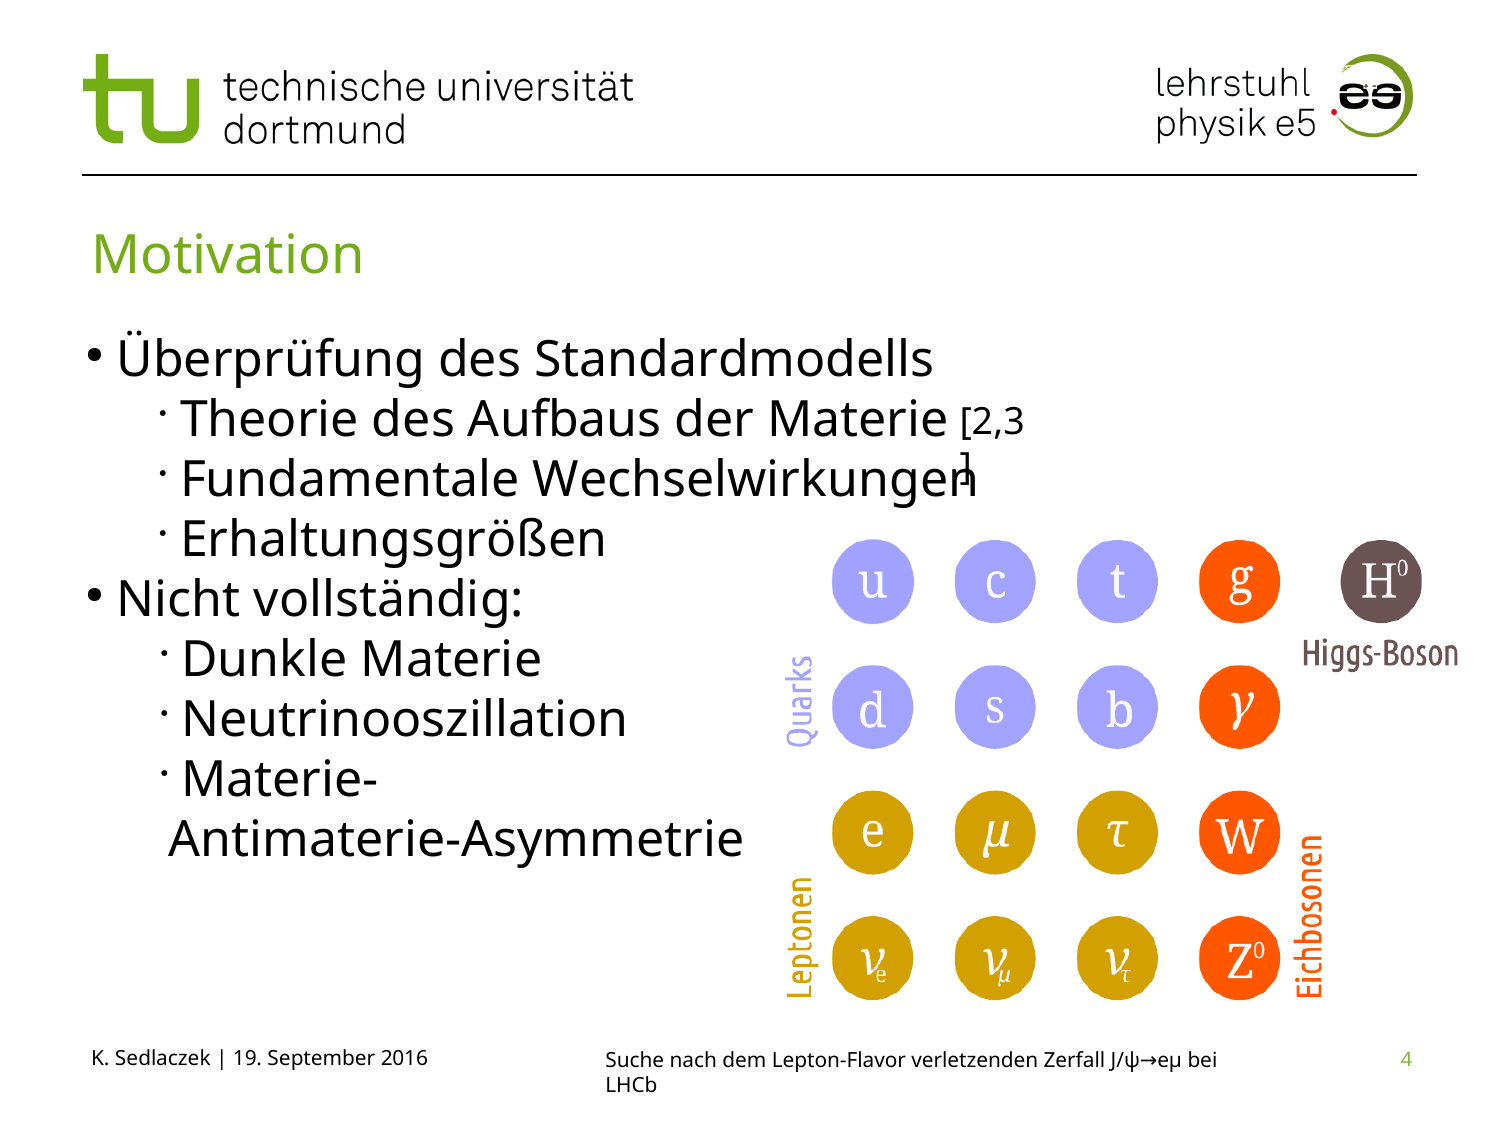

# Motivation
 Überprüfung des Standardmodells
 Theorie des Aufbaus der Materie
 Fundamentale Wechselwirkungen
 Erhaltungsgrößen
 Nicht vollständig:
 Dunkle Materie
 Neutrinooszillation
 Materie-
Antimaterie-Asymmetrie
[2,3]
K. Sedlaczek | 19. September 2016
Suche nach dem Lepton-Flavor verletzenden Zerfall J/ψ→eµ bei LHCb